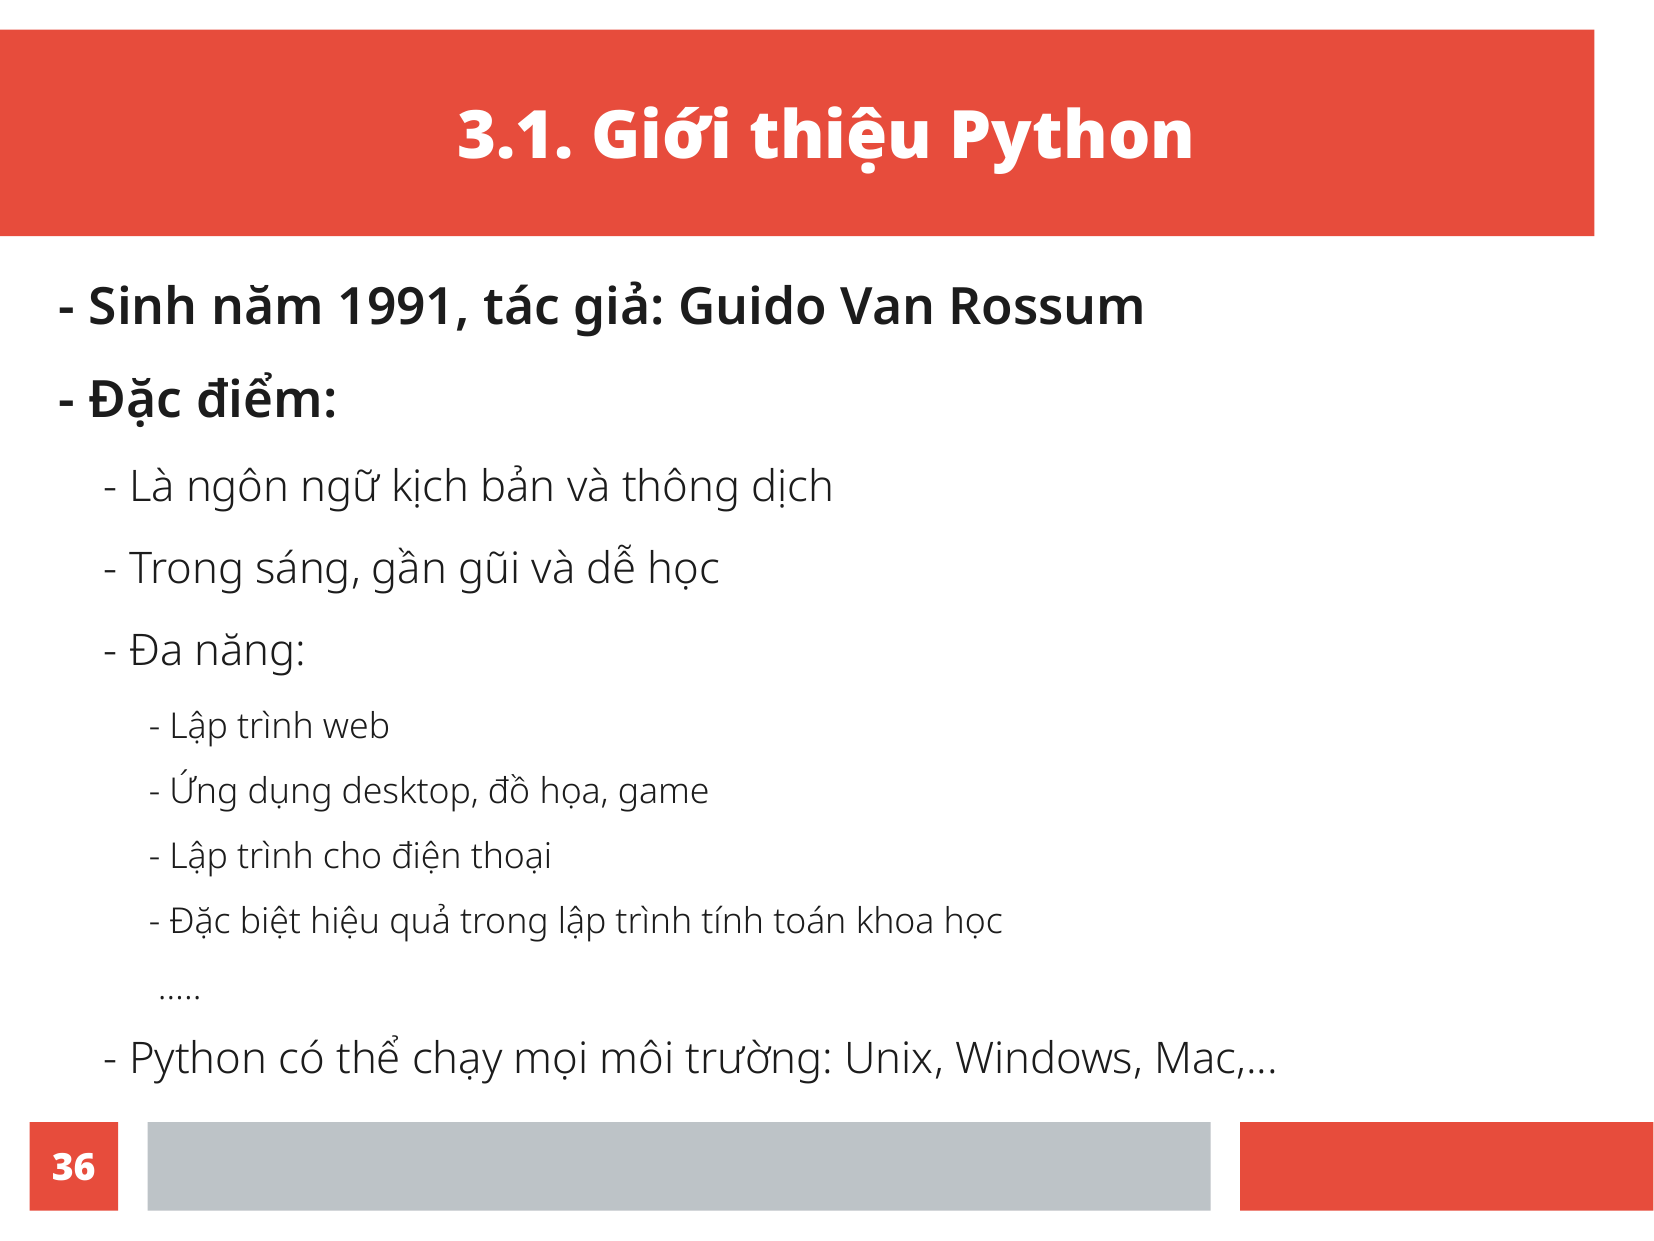

# 3.1. Giới thiệu Python
- Sinh năm 1991, tác giả: Guido Van Rossum
- Đặc điểm:
- Là ngôn ngữ kịch bản và thông dịch
- Trong sáng, gần gũi và dễ học
- Đa năng:
- Lập trình web
- Ứng dụng desktop, đồ họa, game
- Lập trình cho điện thoại
- Đặc biệt hiệu quả trong lập trình tính toán khoa học
 …..
- Python có thể chạy mọi môi trường: Unix, Windows, Mac,...
36